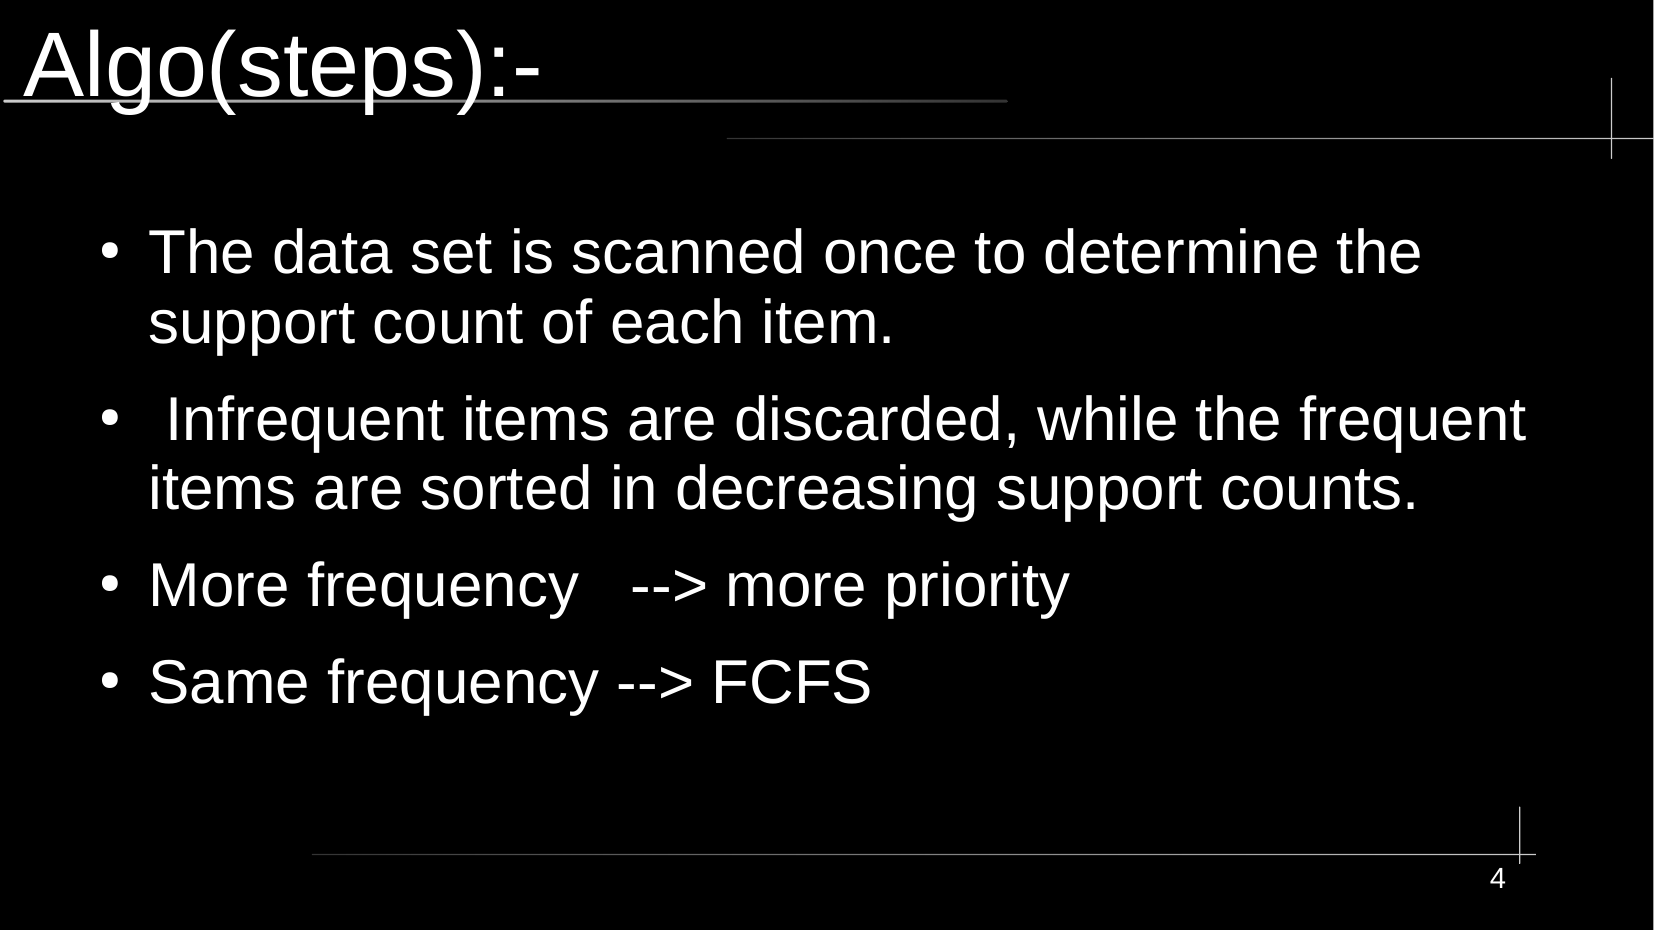

# Algo(steps):-
The data set is scanned once to determine the support count of each item.
 Infrequent items are discarded, while the frequent items are sorted in decreasing support counts.
More frequency --> more priority
Same frequency --> FCFS
4